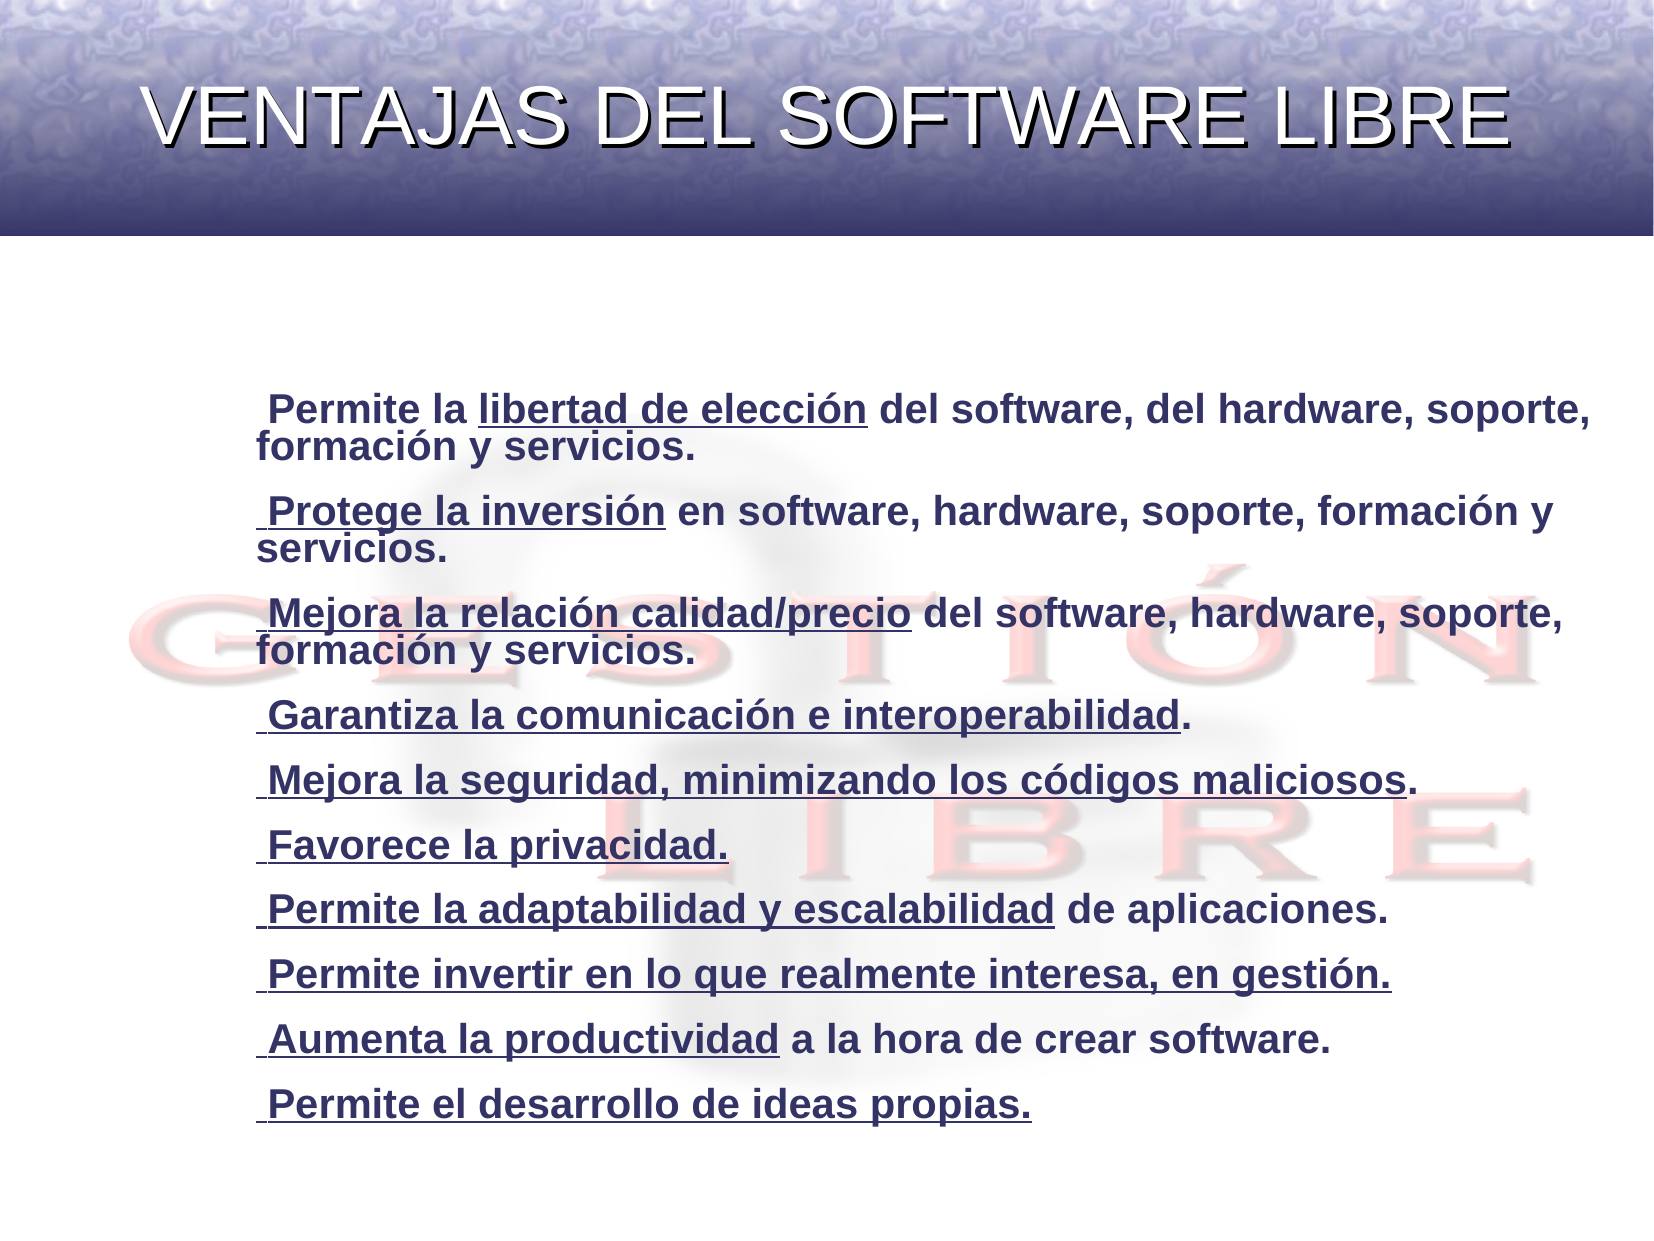

# VENTAJAS DEL SOFTWARE LIBRE
 Permite la libertad de elección del software, del hardware, soporte, formación y servicios.
 Protege la inversión en software, hardware, soporte, formación y servicios.
 Mejora la relación calidad/precio del software, hardware, soporte, formación y servicios.
 Garantiza la comunicación e interoperabilidad.
 Mejora la seguridad, minimizando los códigos maliciosos.
 Favorece la privacidad.
 Permite la adaptabilidad y escalabilidad de aplicaciones.
 Permite invertir en lo que realmente interesa, en gestión.
 Aumenta la productividad a la hora de crear software.
 Permite el desarrollo de ideas propias.